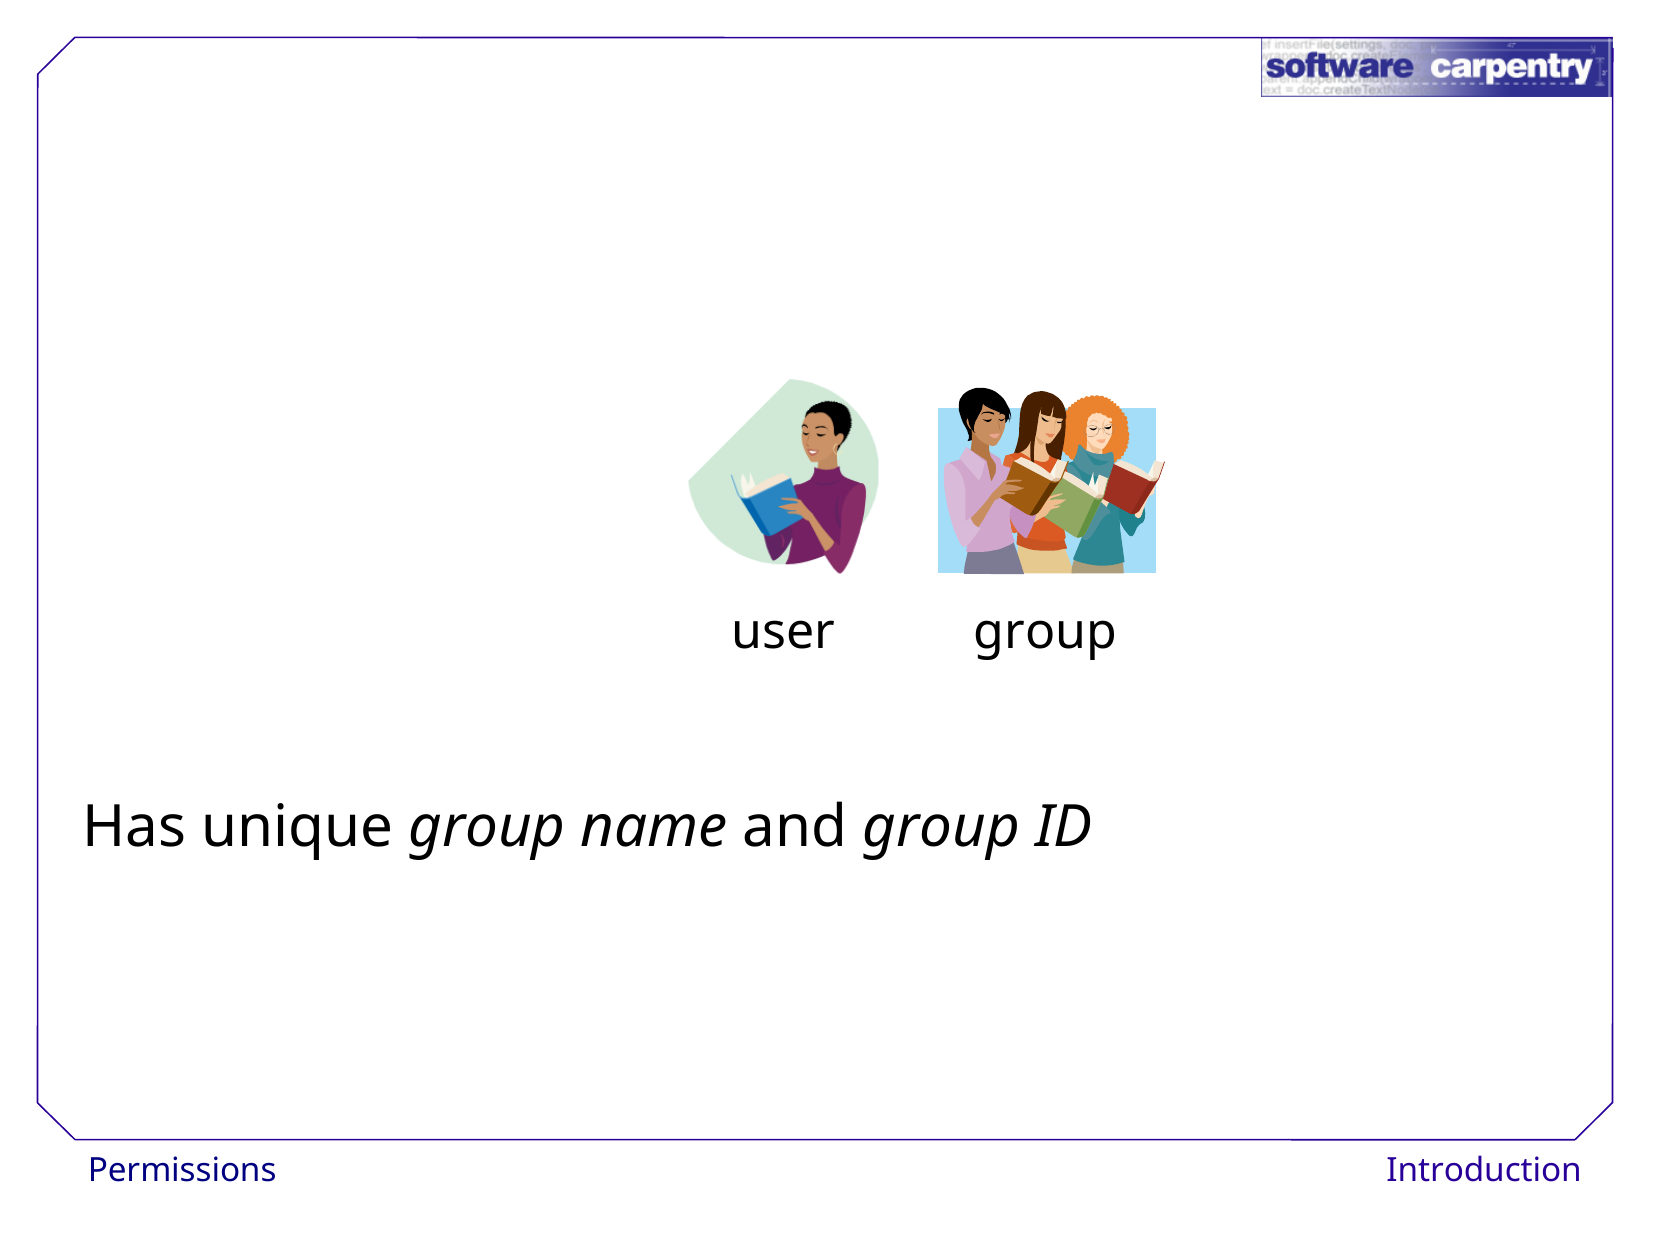

| | user | group |
| --- | --- | --- |
Has unique group name and group ID